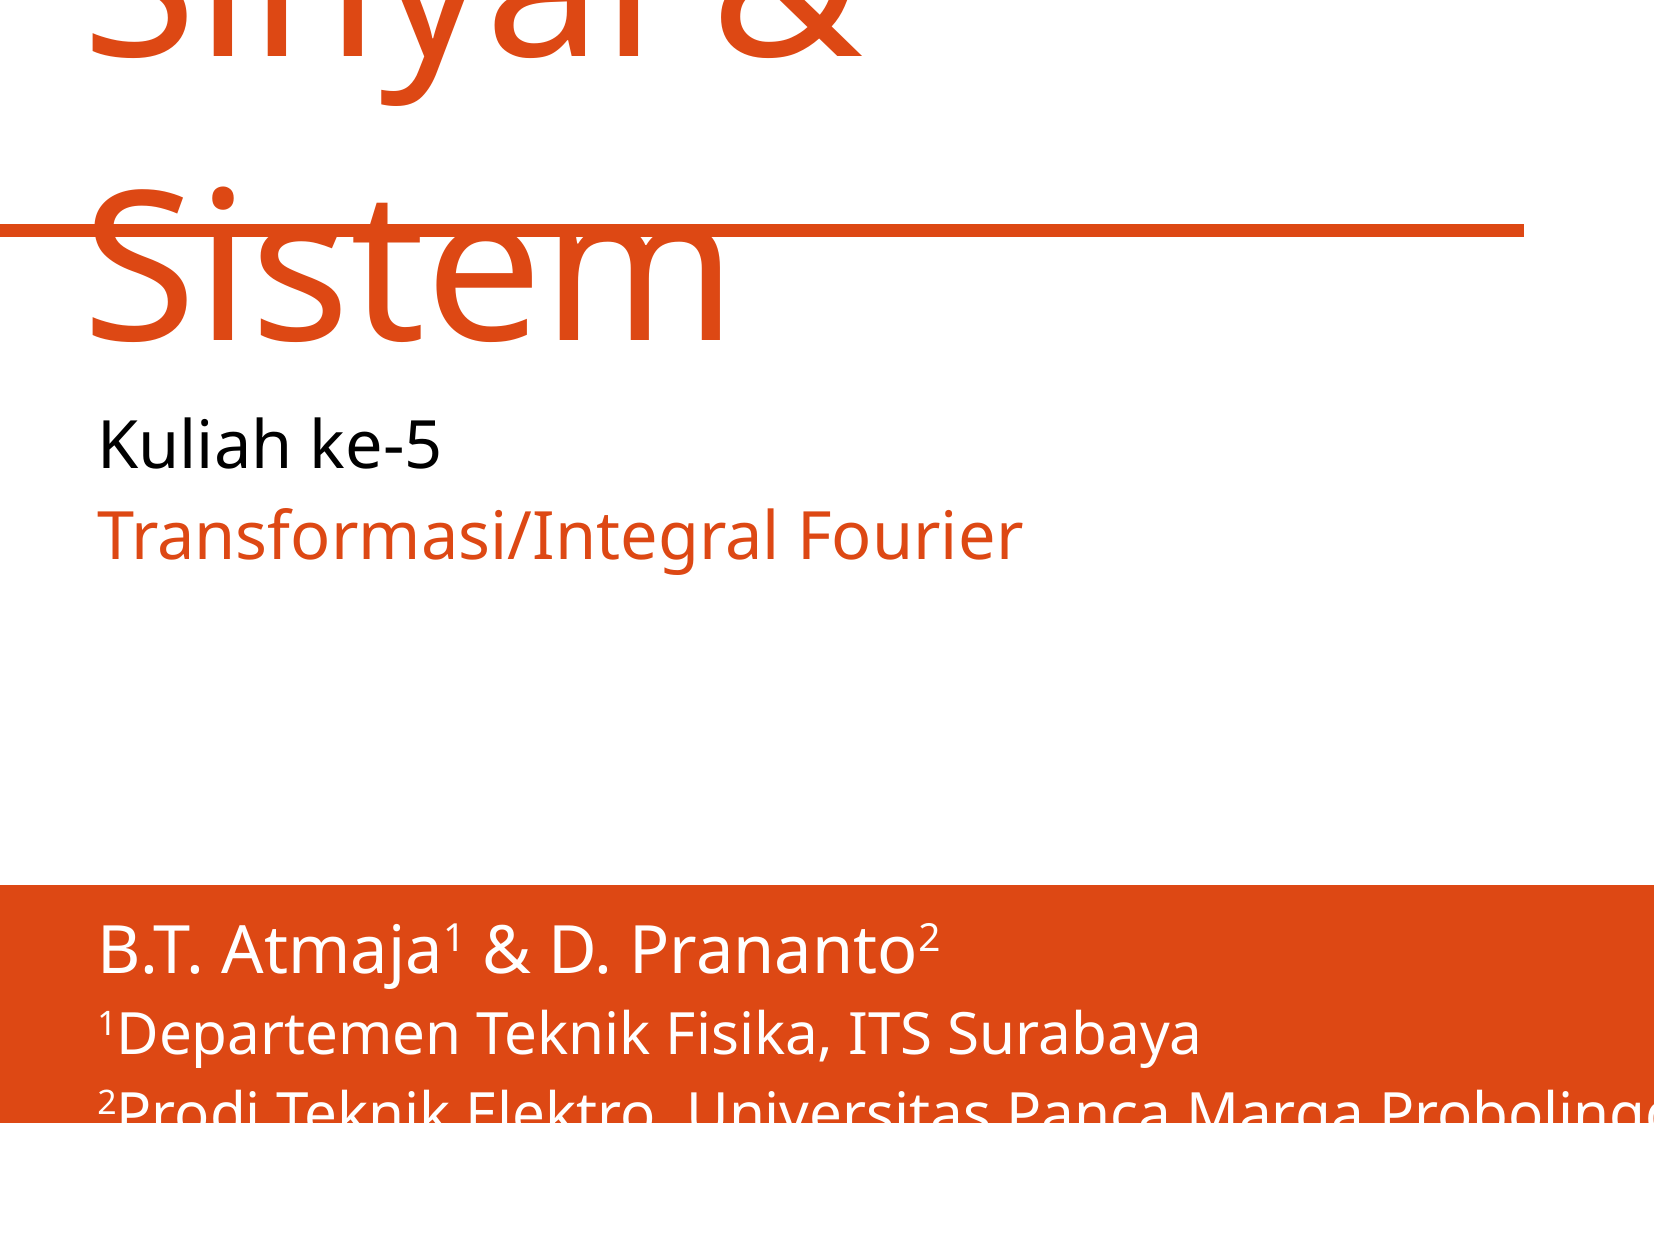

# Sinyal & Sistem
Kuliah ke-5
Transformasi/Integral Fourier
B.T. Atmaja1 & D. Prananto2
1Departemen Teknik Fisika, ITS Surabaya
2Prodi Teknik Elektro, Universitas Panca Marga Probolinggo